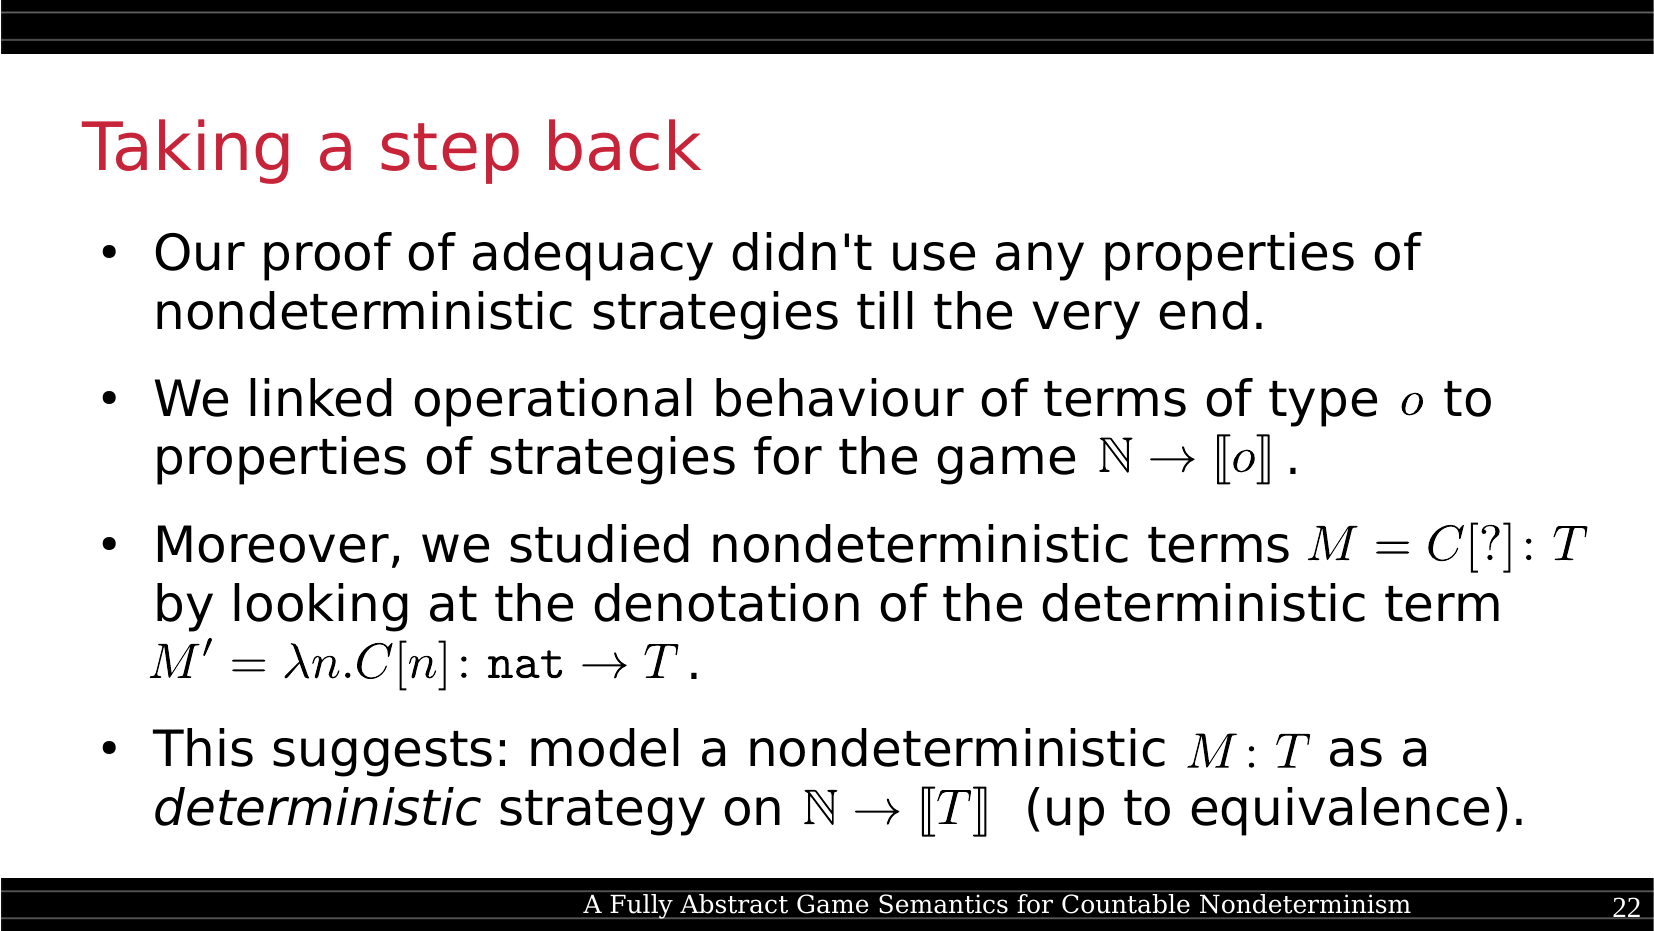

# Taking a step back
Our proof of adequacy didn't use any properties of nondeterministic strategies till the very end.
We linked operational behaviour of terms of type to properties of strategies for the game .
Moreover, we studied nondeterministic terms by looking at the denotation of the deterministic term 							 .
This suggests: model a nondeterministic as a deterministic strategy on (up to equivalence).